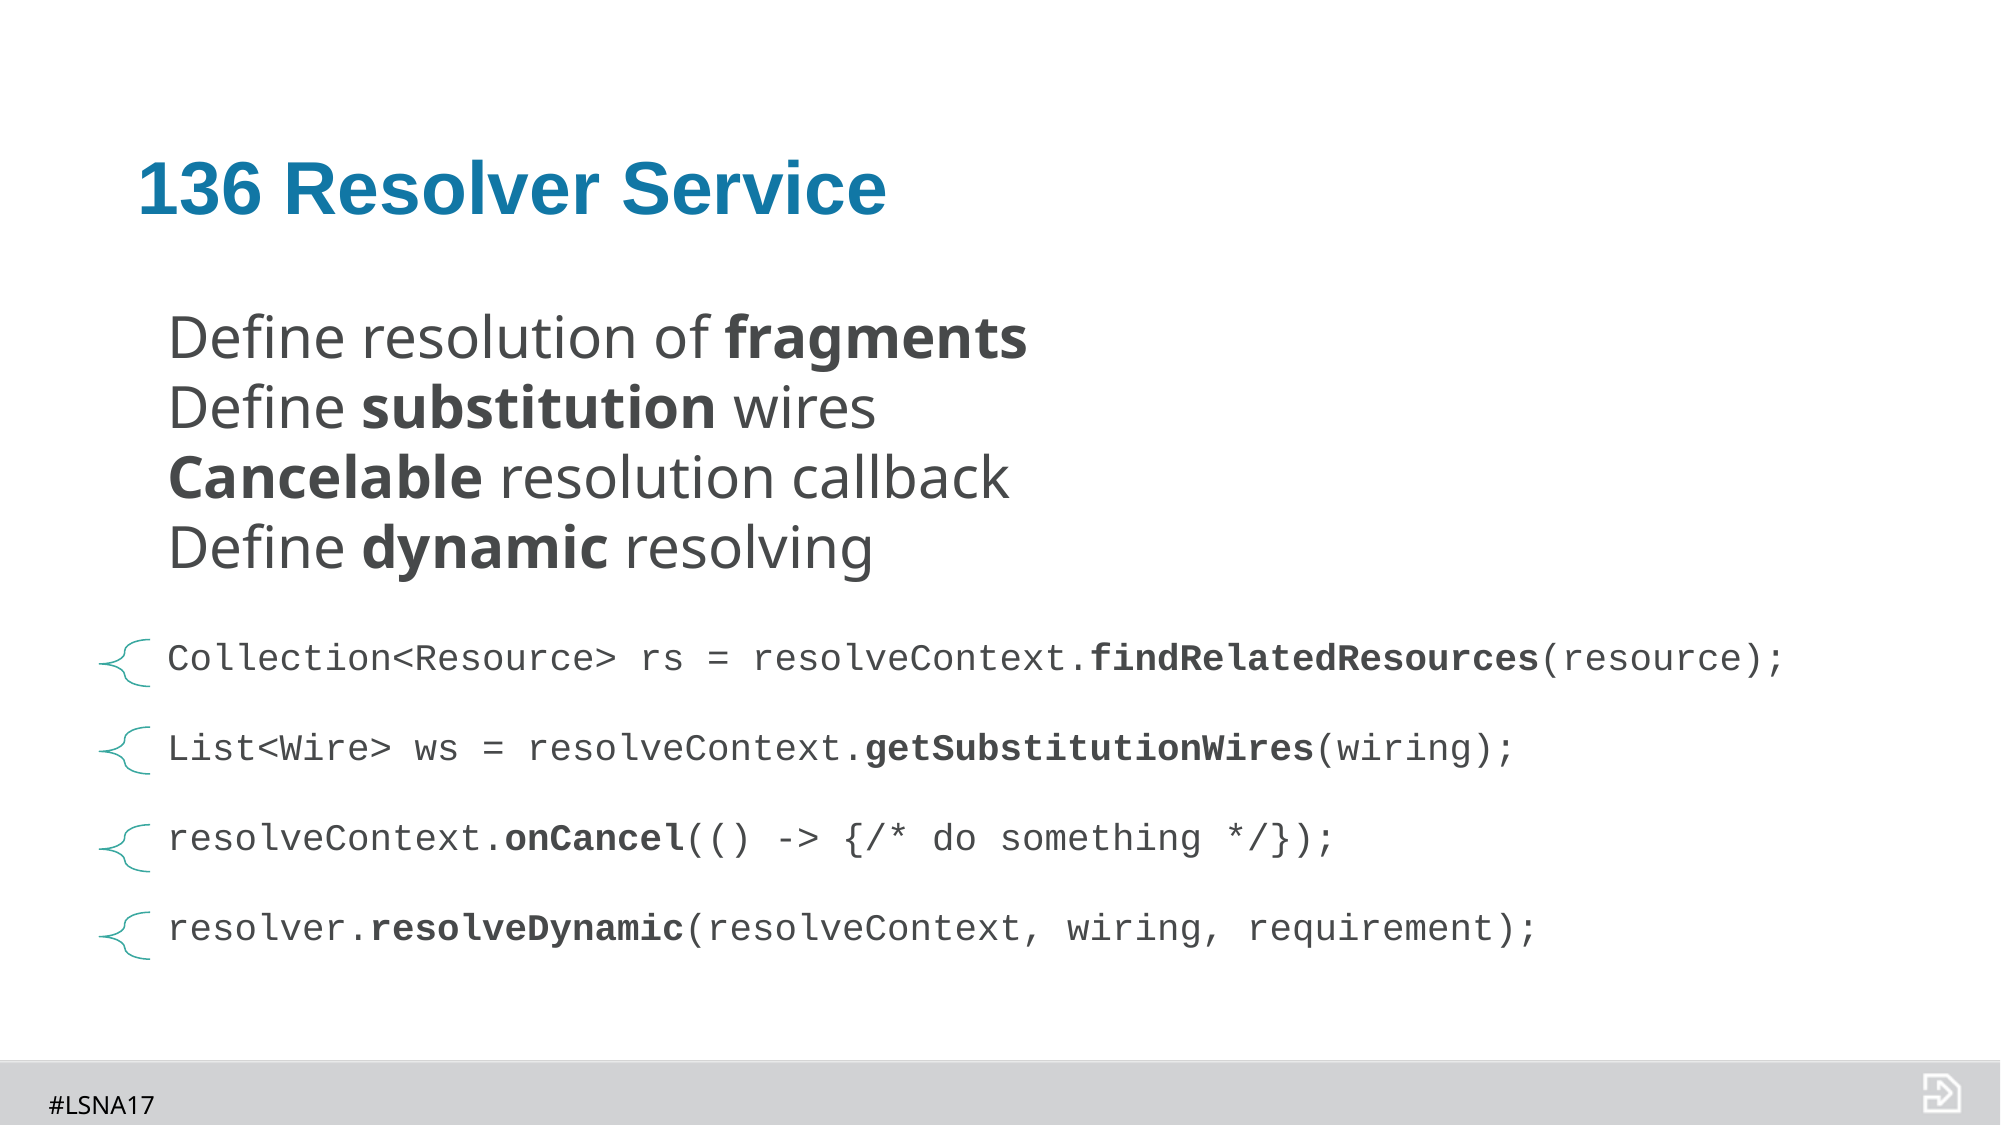

136 Resolver Service
# Define resolution of fragments
Define substitution wires
Cancelable resolution callback
Define dynamic resolving
Collection<Resource> rs = resolveContext.findRelatedResources(resource);
List<Wire> ws = resolveContext.getSubstitutionWires(wiring);
resolveContext.onCancel(() -> {/* do something */});
resolver.resolveDynamic(resolveContext, wiring, requirement);